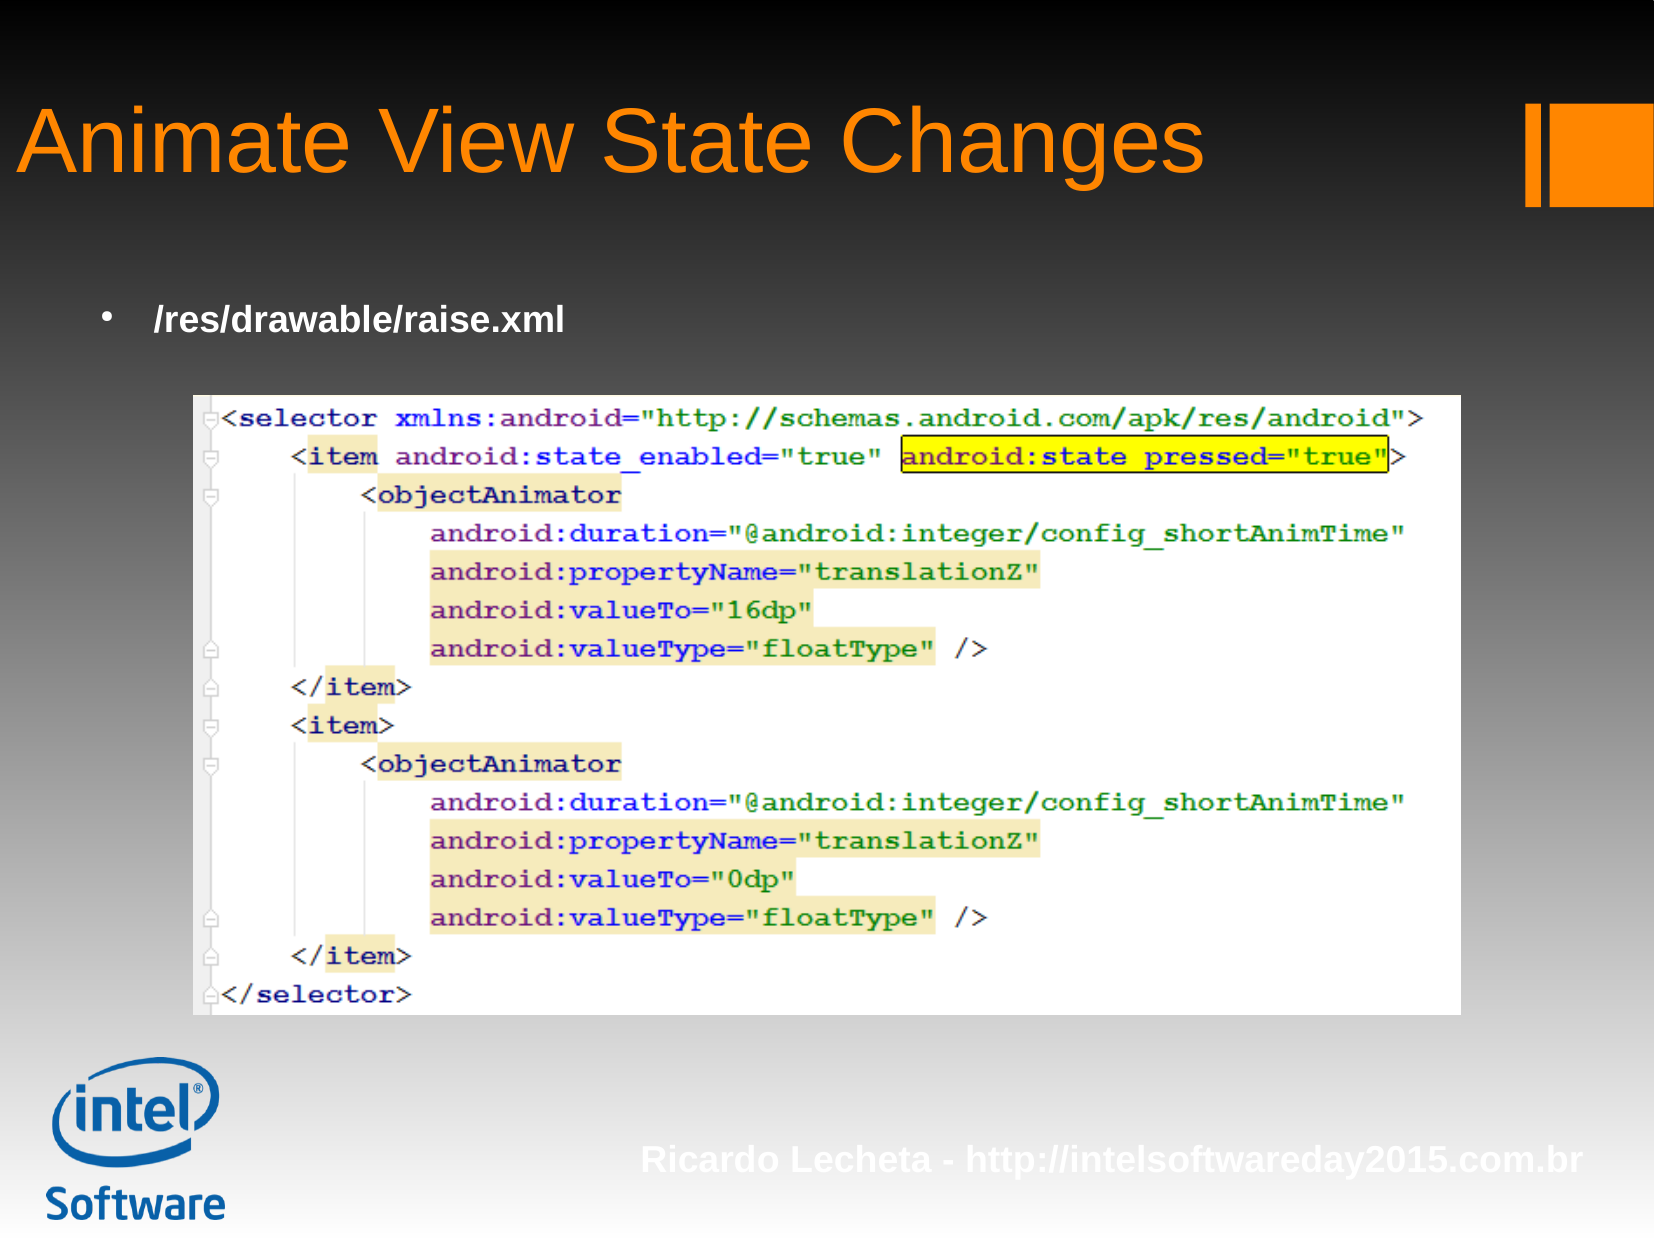

# Animate View State Changes
/res/drawable/raise.xml
Ricardo Lecheta - http://intelsoftwareday2015.com.br